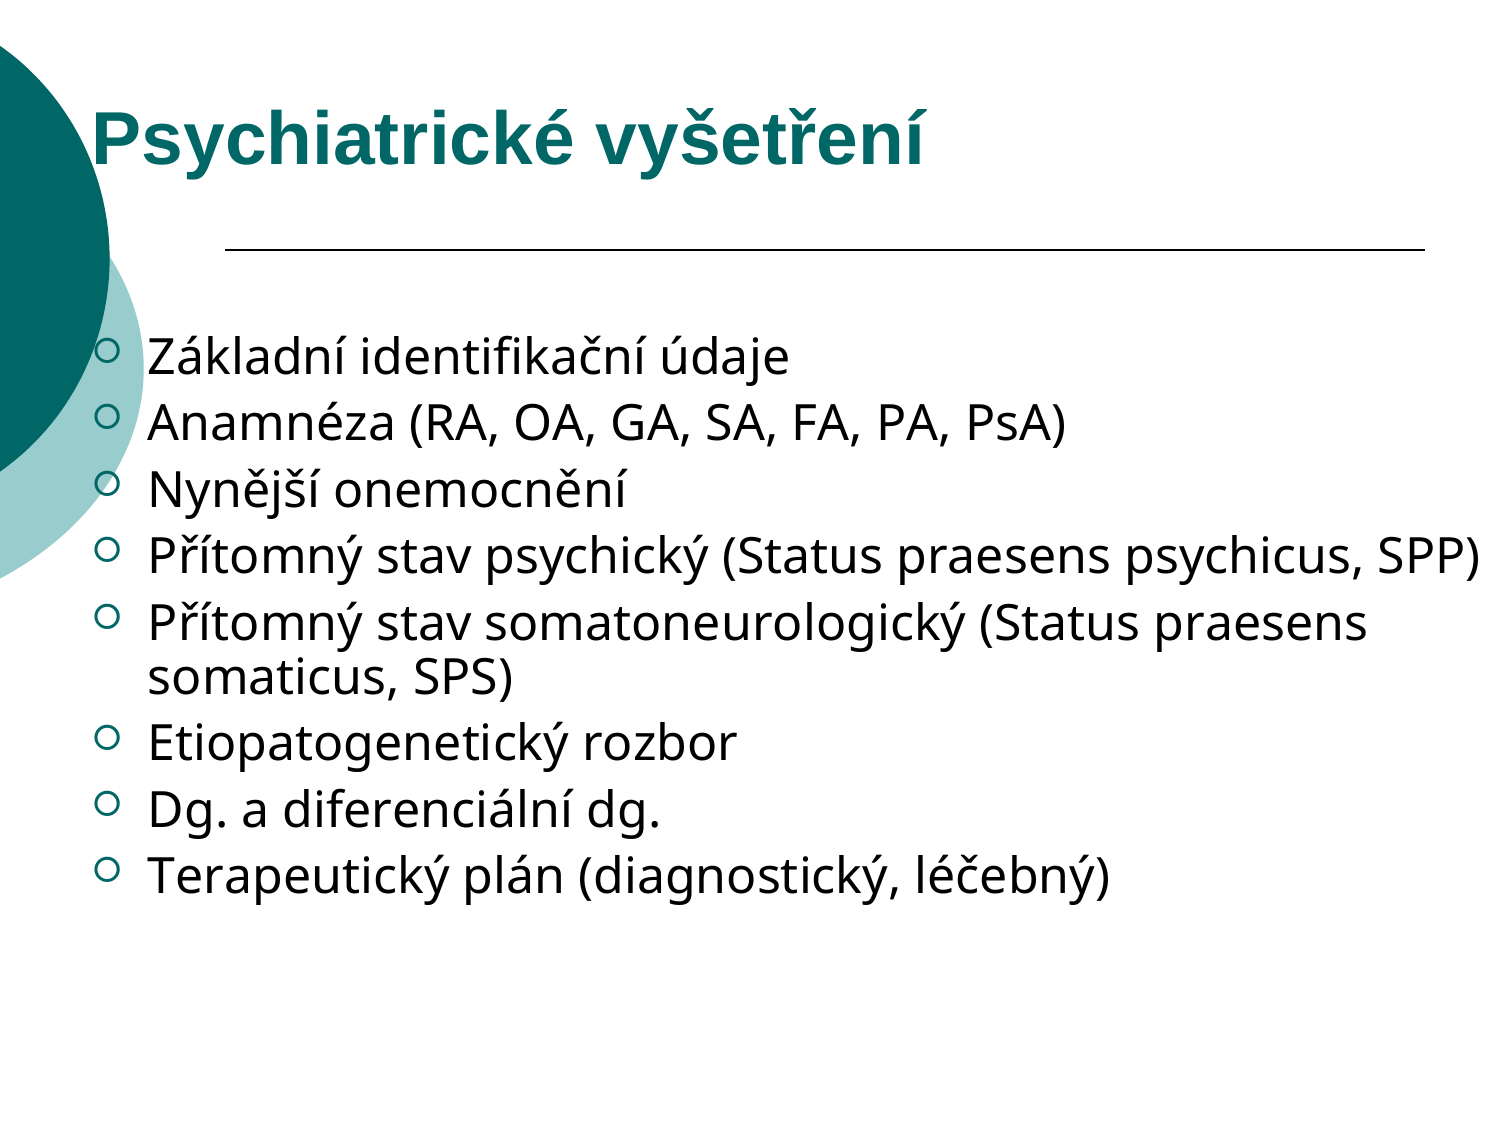

# Psychiatrické vyšetření
Základní identifikační údaje
Anamnéza (RA, OA, GA, SA, FA, PA, PsA)
Nynější onemocnění
Přítomný stav psychický (Status praesens psychicus, SPP)
Přítomný stav somatoneurologický (Status praesens somaticus, SPS)
Etiopatogenetický rozbor
Dg. a diferenciální dg.
Terapeutický plán (diagnostický, léčebný)